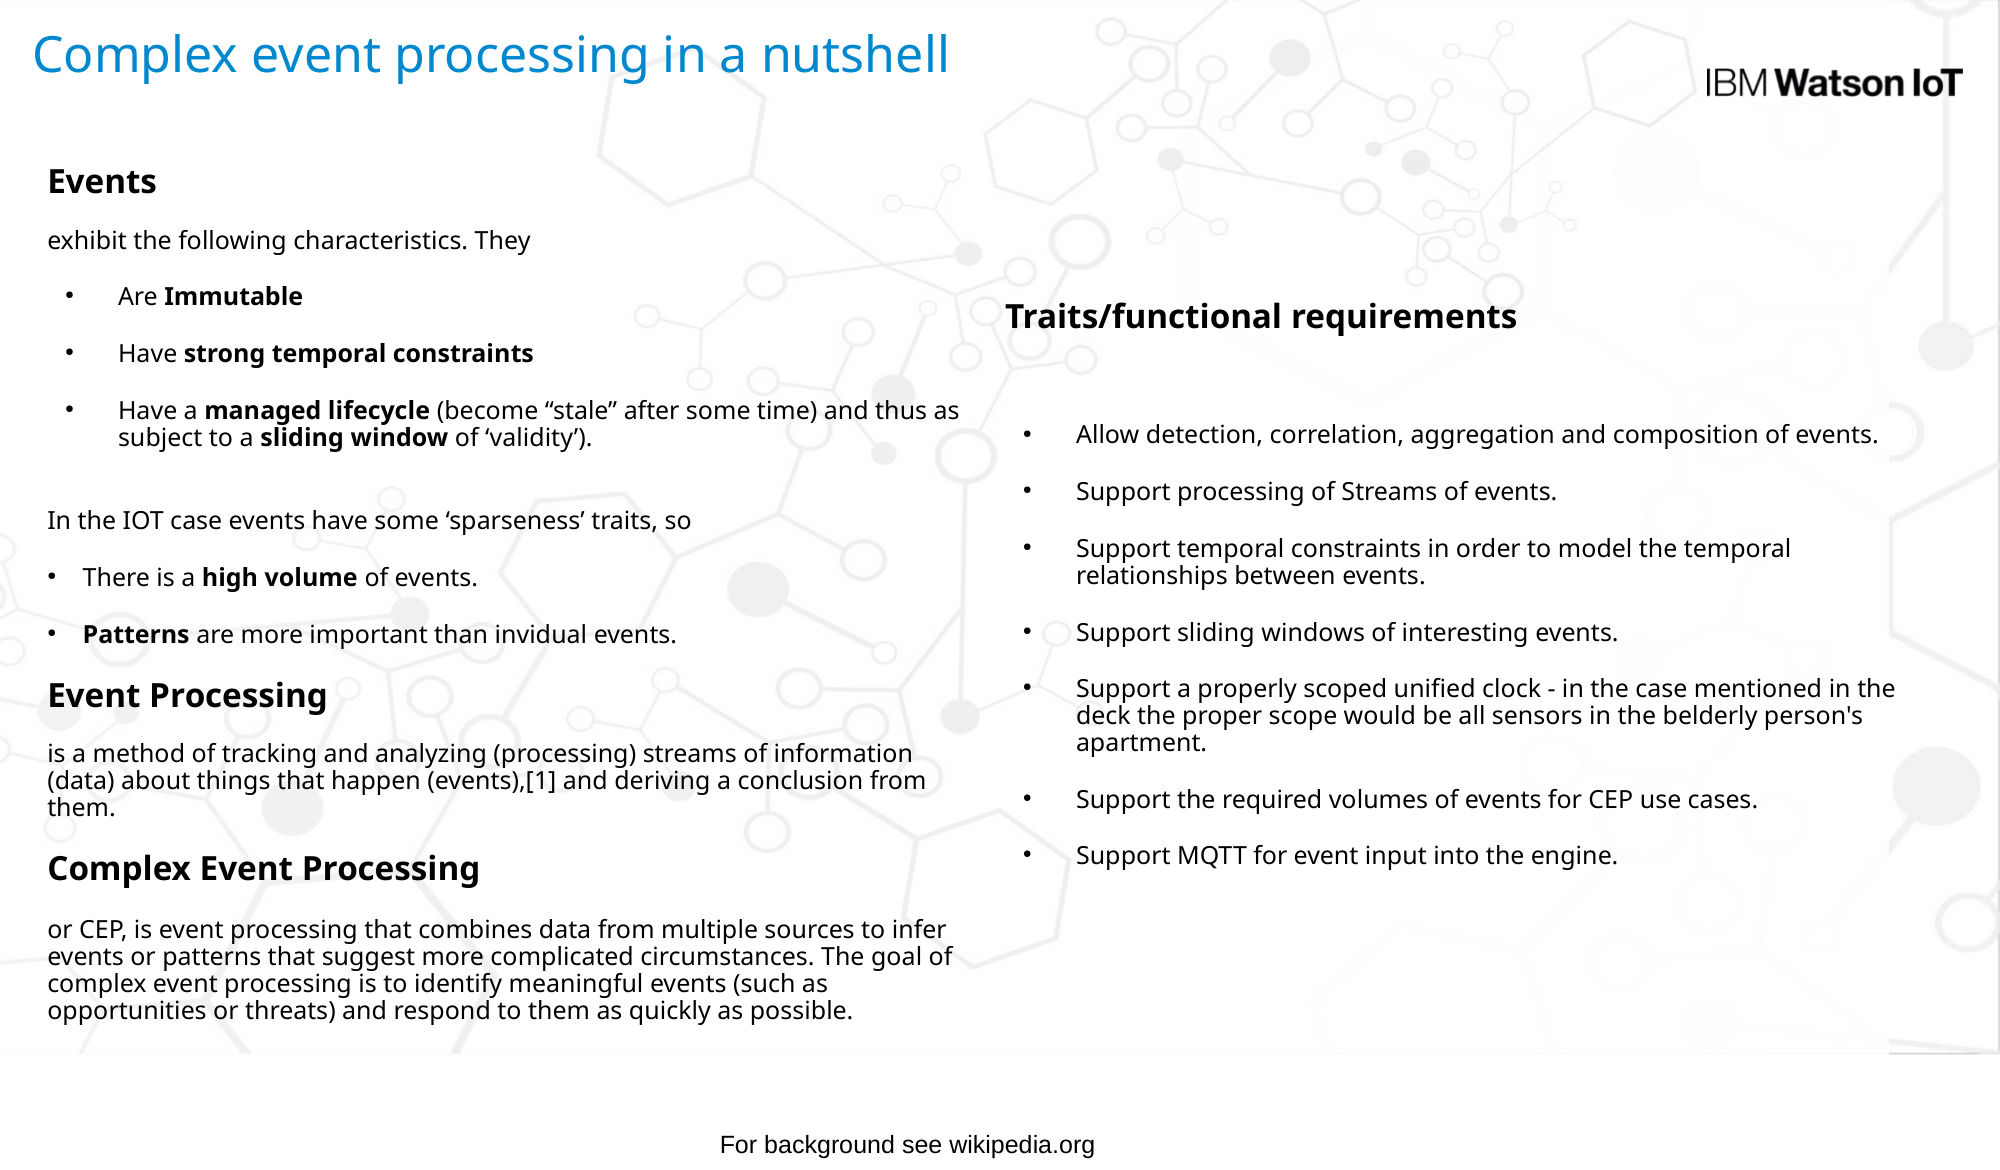

# Complex event processing in a nutshell
Events
exhibit the following characteristics. They
Are Immutable
Have strong temporal constraints
Have a managed lifecycle (become “stale” after some time) and thus as subject to a sliding window of ‘validity’).
In the IOT case events have some ‘sparseness’ traits, so
There is a high volume of events.
Patterns are more important than invidual events.
Event Processing
is a method of tracking and analyzing (processing) streams of information (data) about things that happen (events),[1] and deriving a conclusion from them.
Complex Event Processing
or CEP, is event processing that combines data from multiple sources to infer events or patterns that suggest more complicated circumstances. The goal of complex event processing is to identify meaningful events (such as opportunities or threats) and respond to them as quickly as possible.
Traits/functional requirements
Allow detection, correlation, aggregation and composition of events.
Support processing of Streams of events.
Support temporal constraints in order to model the temporal relationships between events.
Support sliding windows of interesting events.
Support a properly scoped unified clock - in the case mentioned in the deck the proper scope would be all sensors in the belderly person's apartment.
Support the required volumes of events for CEP use cases.
Support MQTT for event input into the engine.
For background see wikipedia.org